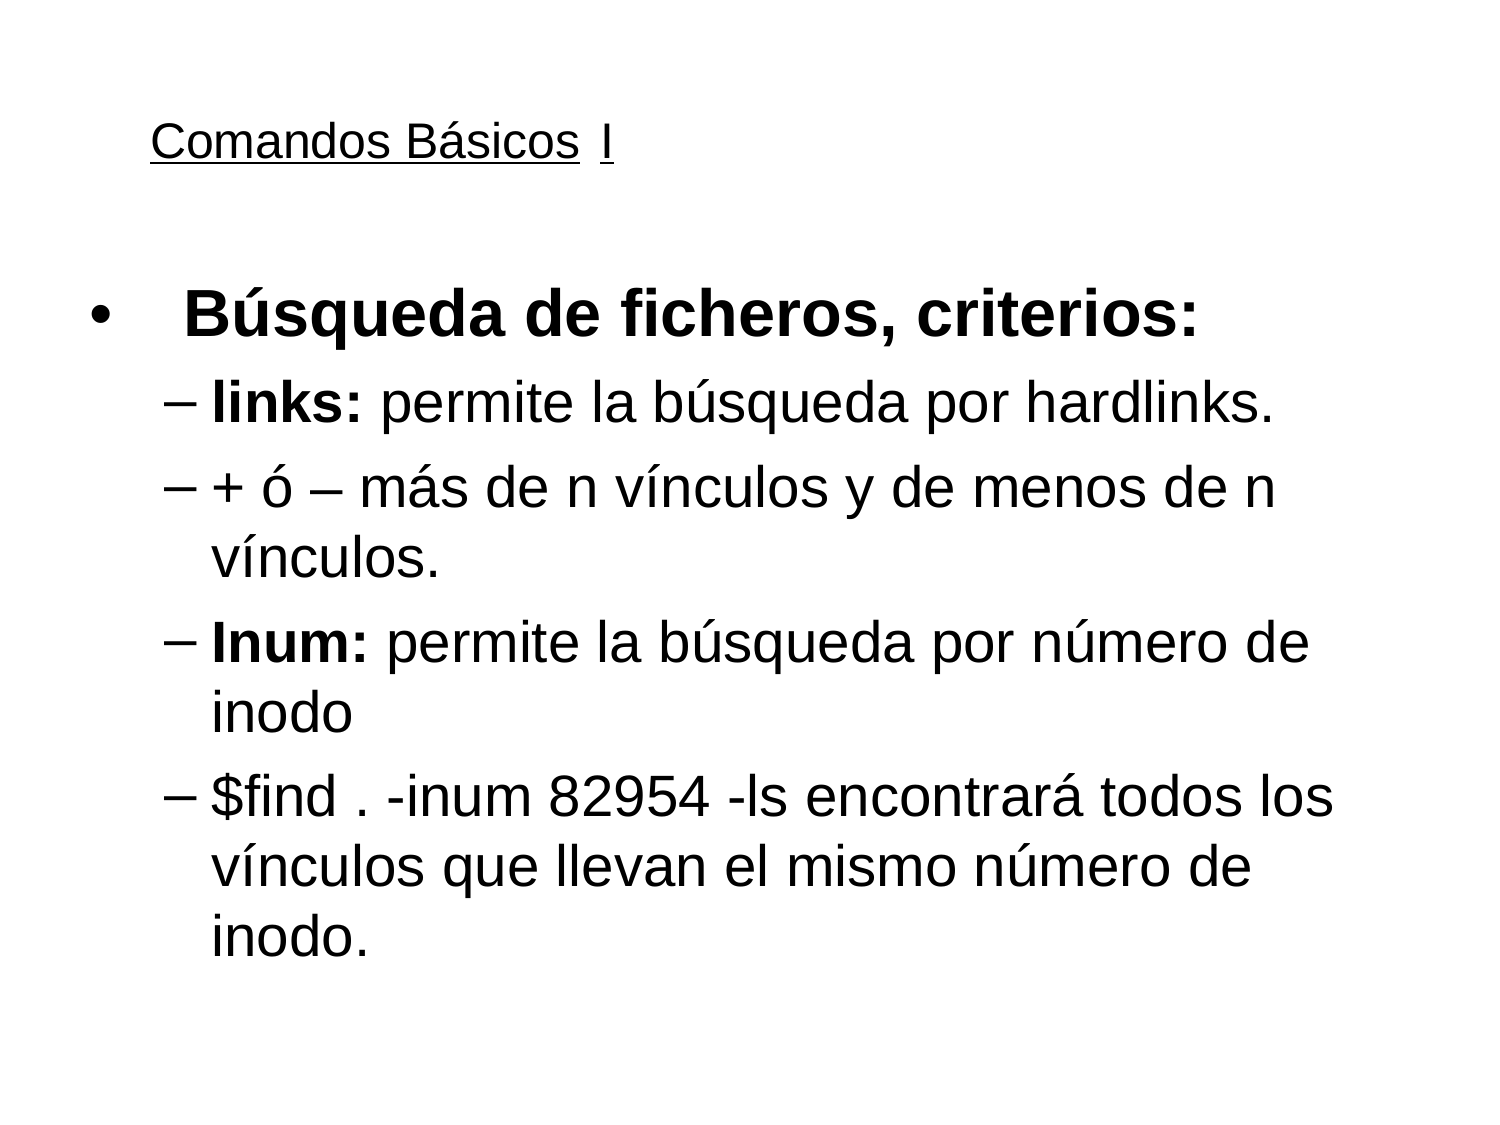

# Comandos Básicos	I
•	Búsqueda de ficheros, criterios:
links: permite la búsqueda por hardlinks.
+ ó – más de n vínculos y de menos de n vínculos.
Inum: permite la búsqueda por número de inodo
$find . -inum 82954 -ls encontrará todos los vínculos que llevan el mismo número de inodo.